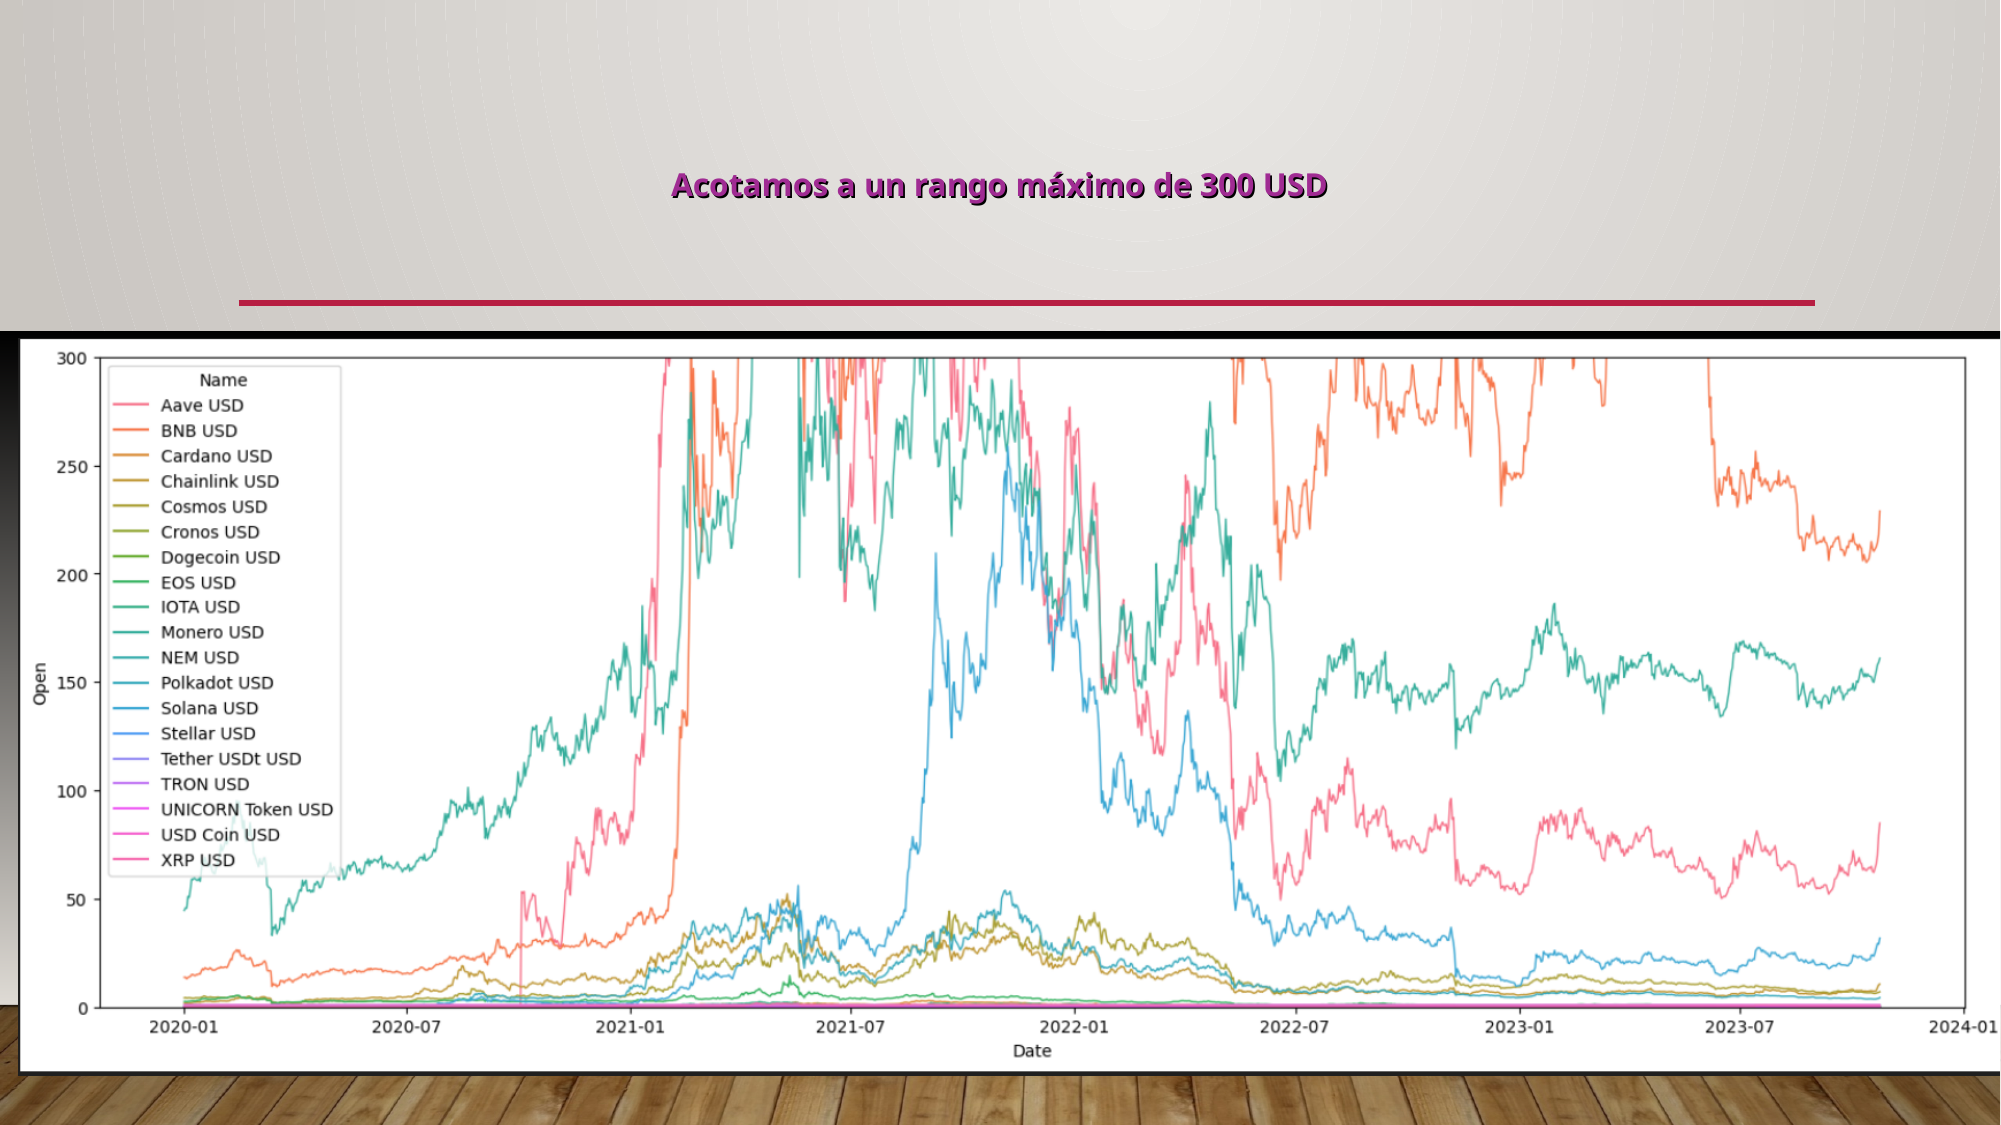

# Acotamos a un rango máximo de 300 USD